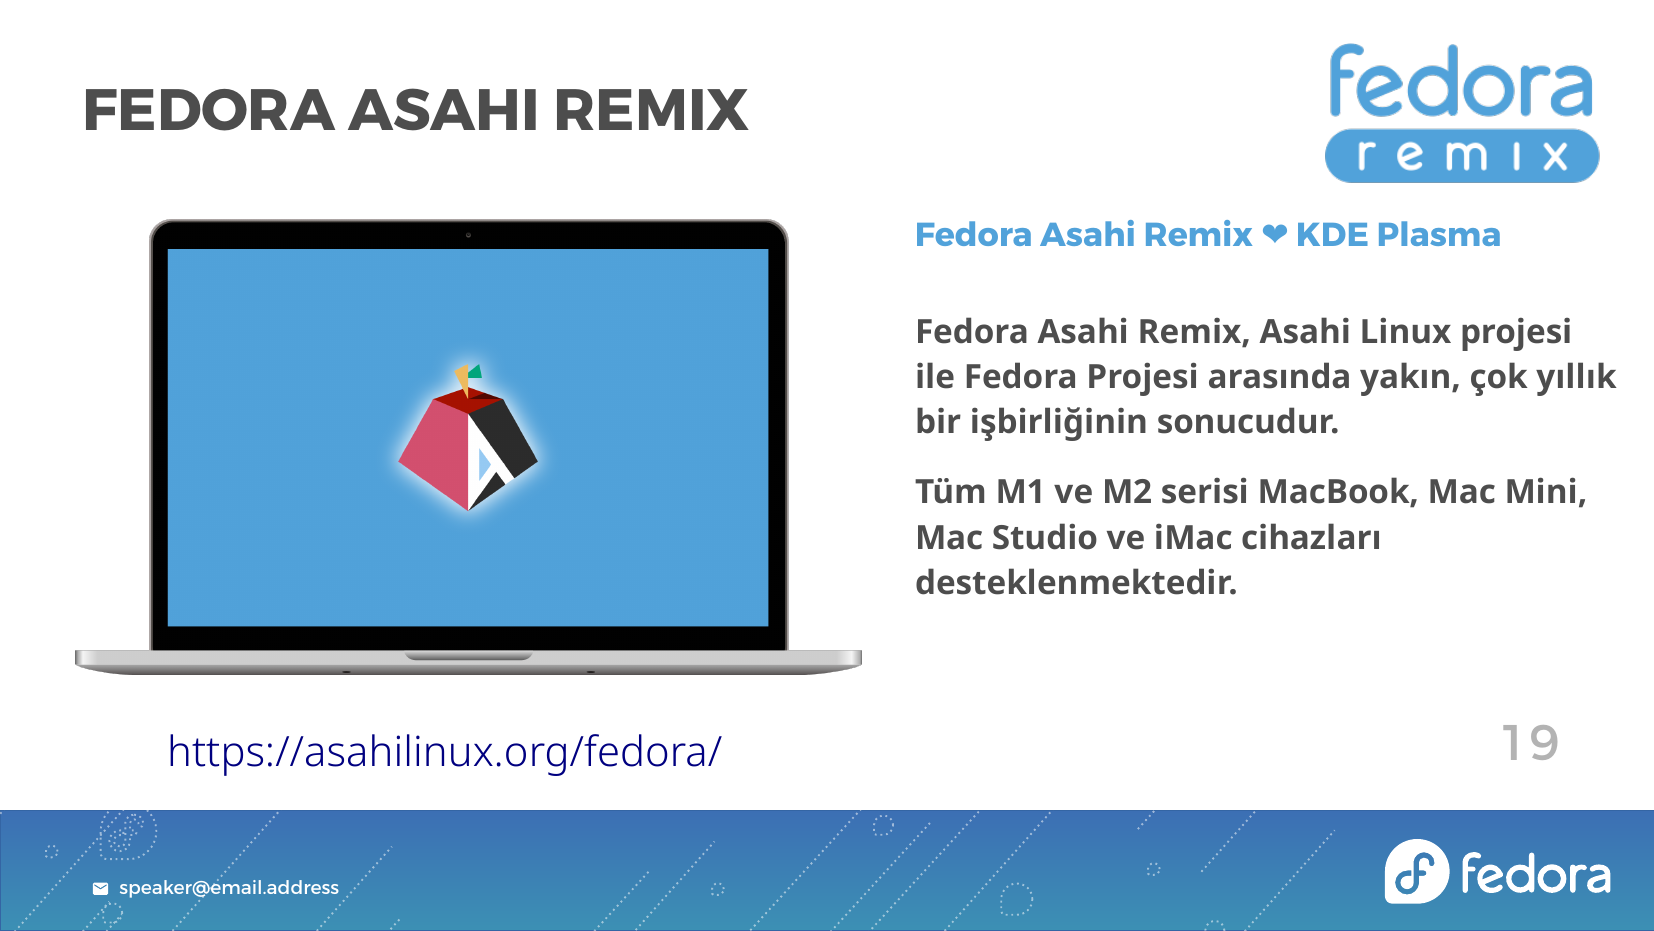

# Fedora ASAHI REMIX
Fedora Asahi Remix ❤️ KDE Plasma
Fedora Asahi Remix, Asahi Linux projesi ile Fedora Projesi arasında yakın, çok yıllık bir işbirliğinin sonucudur.
Tüm M1 ve M2 serisi MacBook, Mac Mini, Mac Studio ve iMac cihazları desteklenmektedir.
19
https://asahilinux.org/fedora/